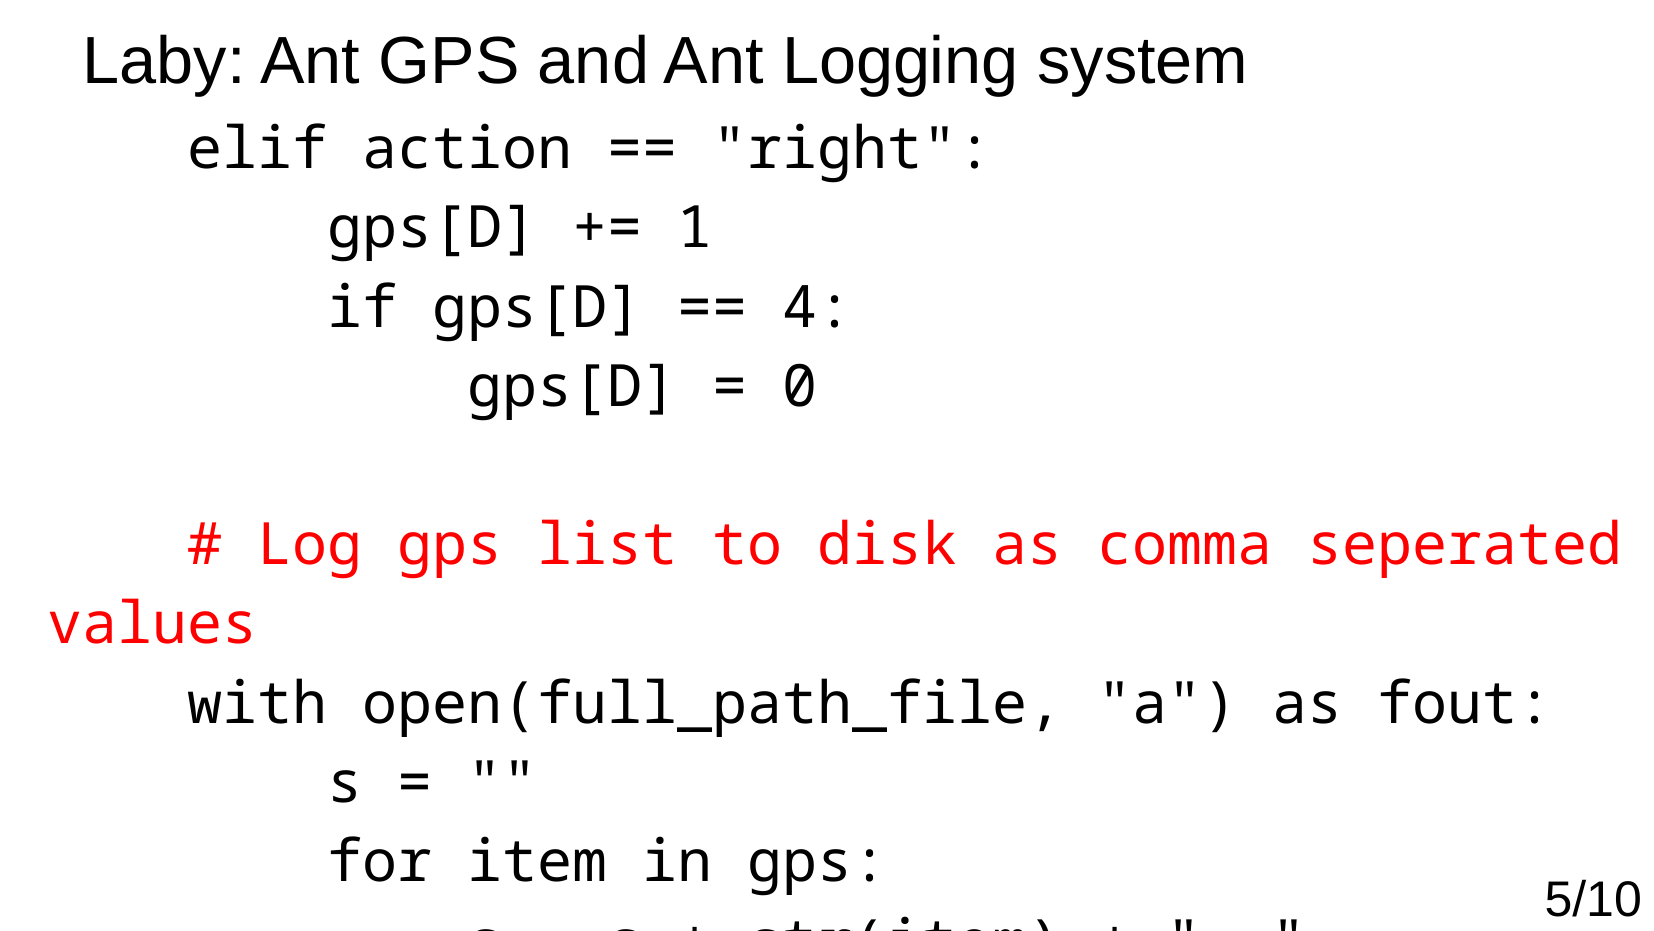

Laby: Ant GPS and Ant Logging system
# elif action == "right":
 gps[D] += 1
 if gps[D] == 4:
 gps[D] = 0
 # Log gps list to disk as comma seperated values
 with open(full_path_file, "a") as fout:
 s = ""
 for item in gps:
 s = s + str(item) + ", "
 fout.write(s[:-2] + "\n")
 return gps
5/10